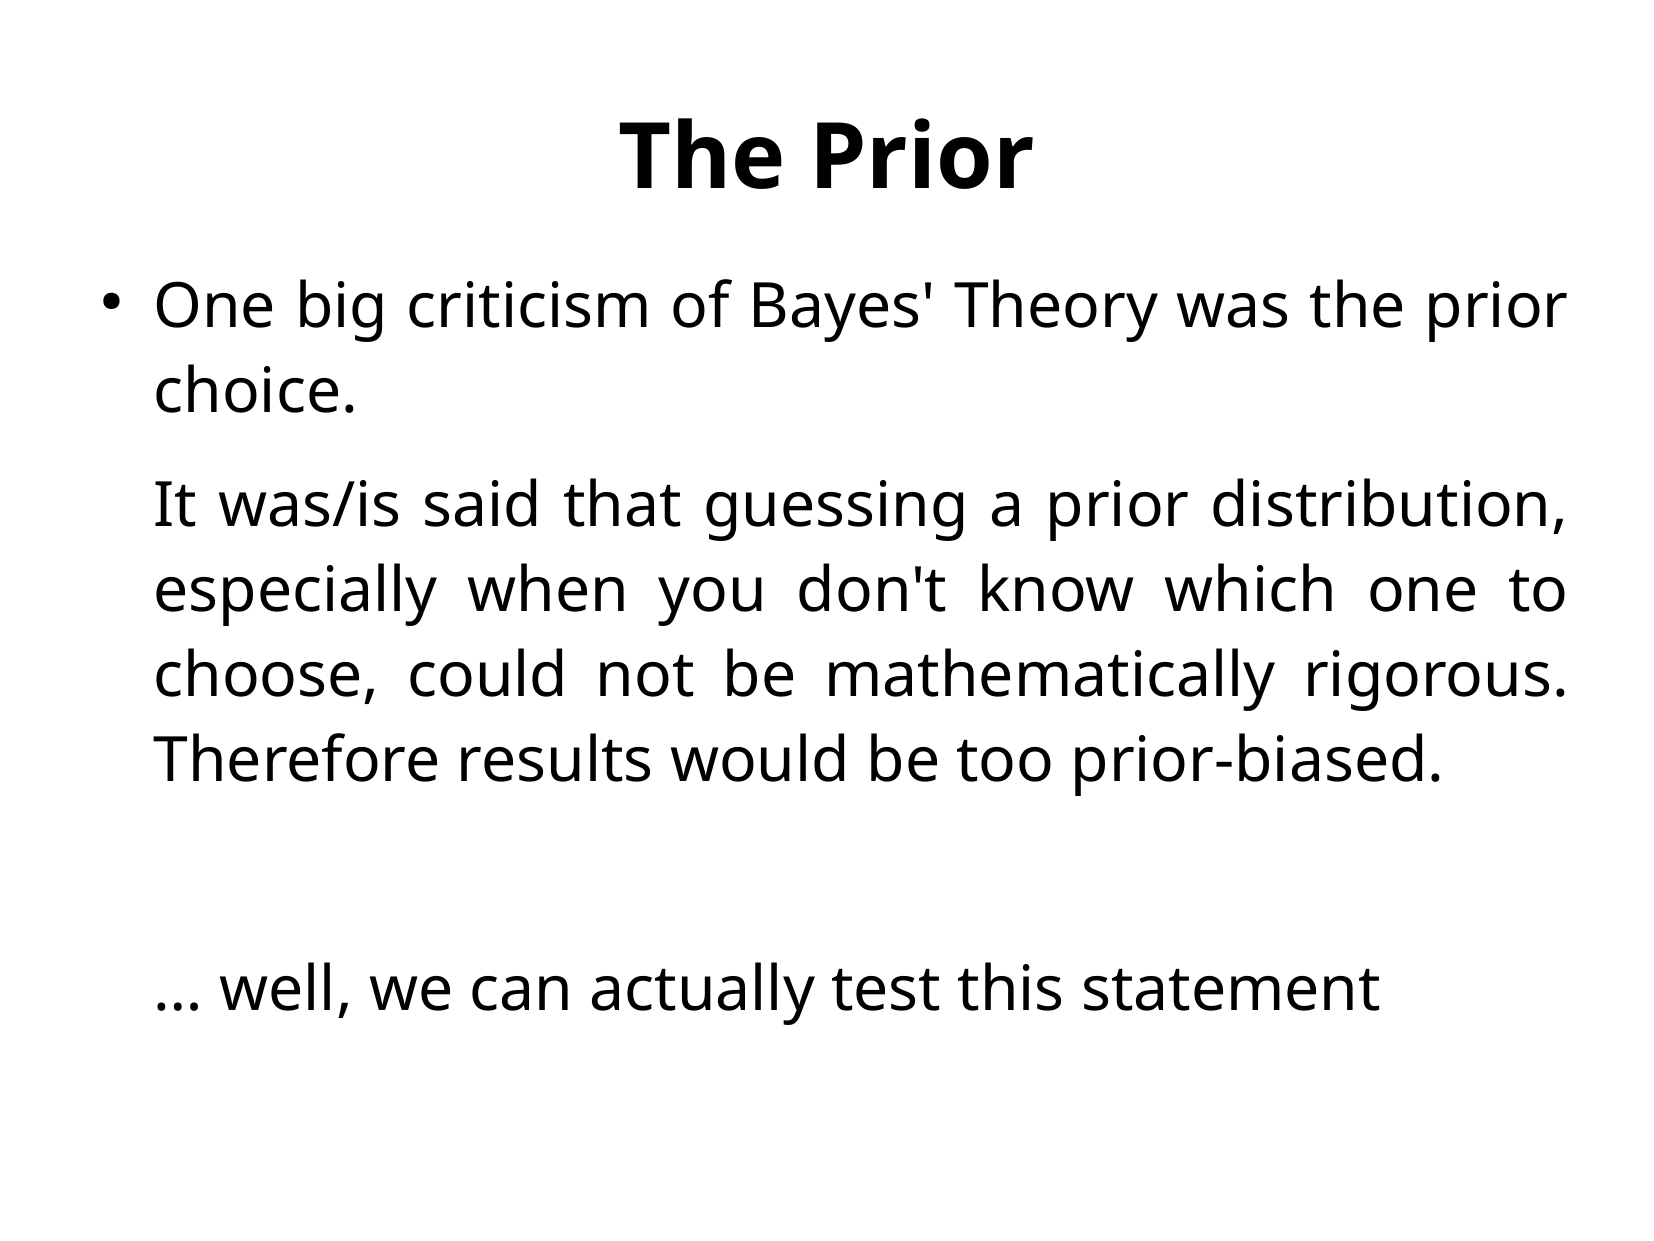

# The Prior
One big criticism of Bayes' Theory was the prior choice.
It was/is said that guessing a prior distribution, especially when you don't know which one to choose, could not be mathematically rigorous.
Therefore results would be too prior-biased.
… well, we can actually test this statement